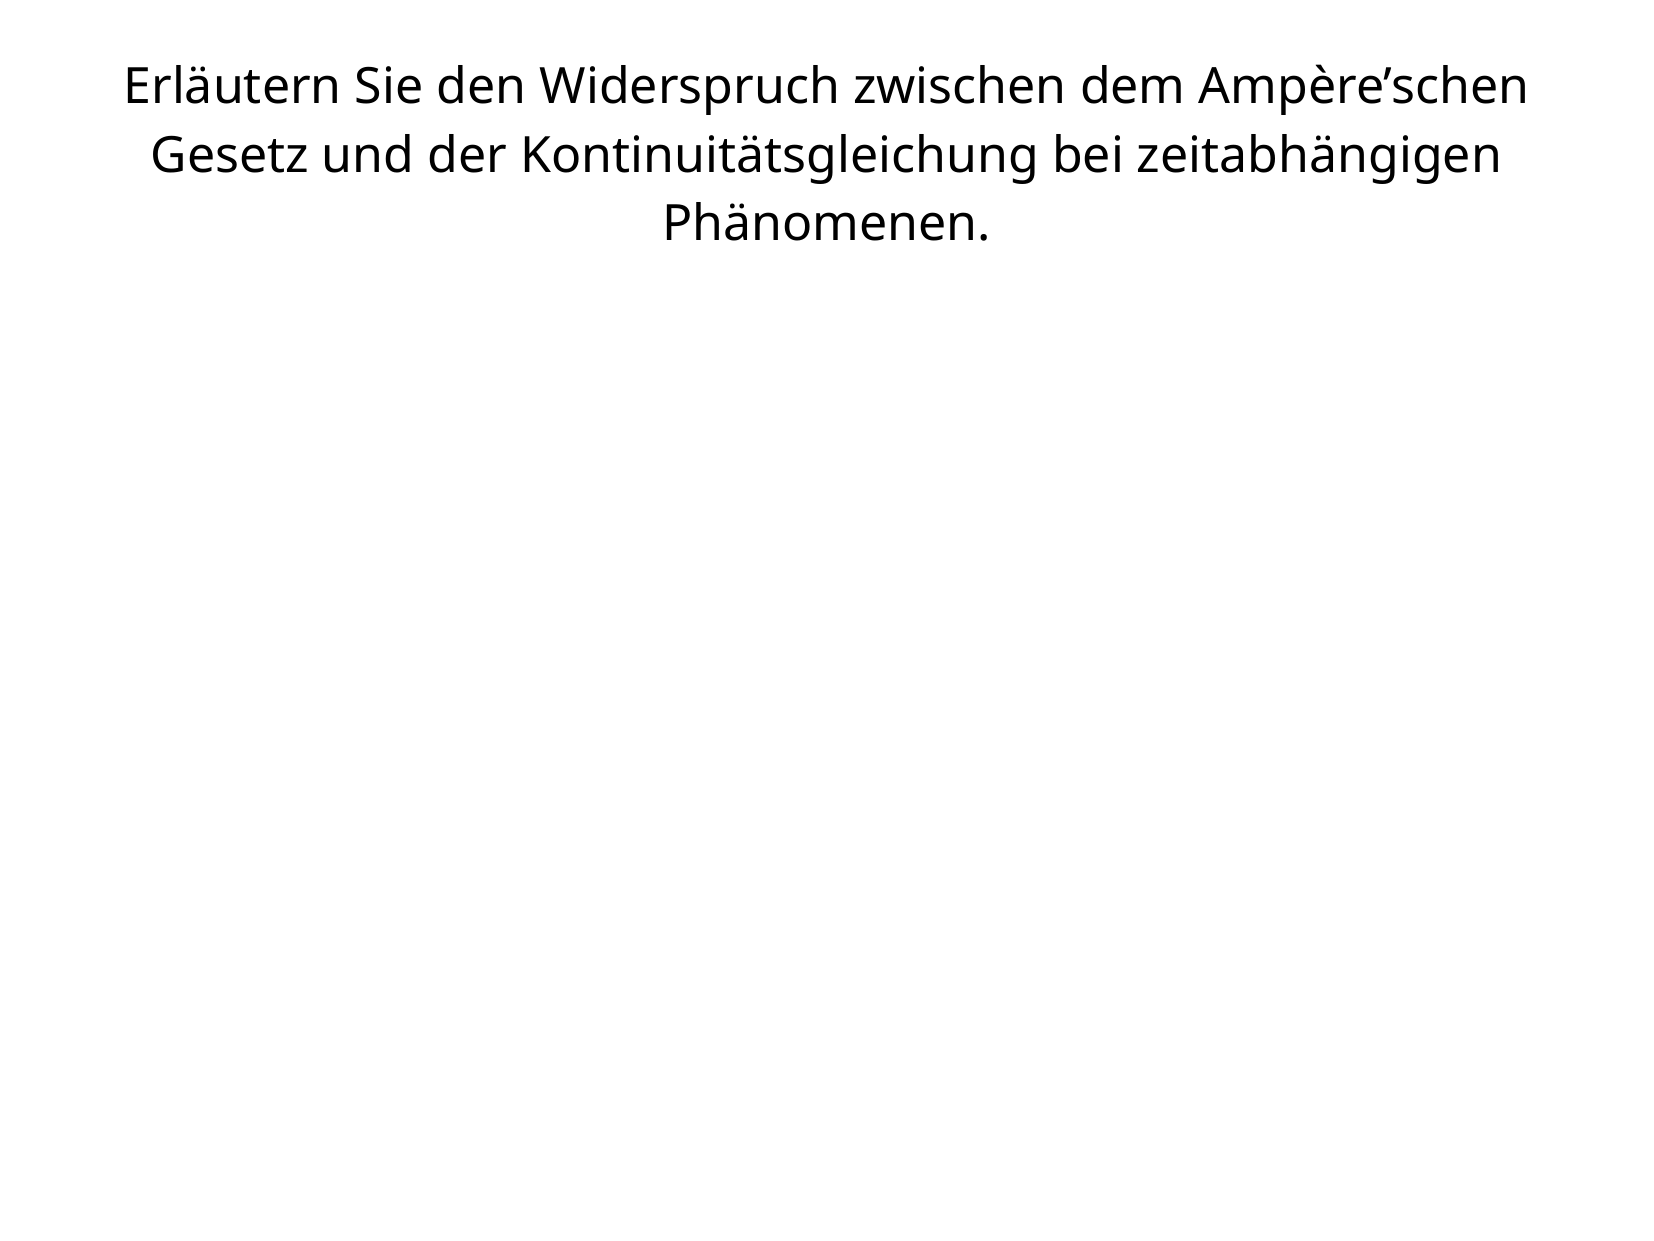

# Erläutern Sie den Widerspruch zwischen dem Ampère’schen Gesetz und der Kontinuitätsgleichung bei zeitabhängigen Phänomenen.